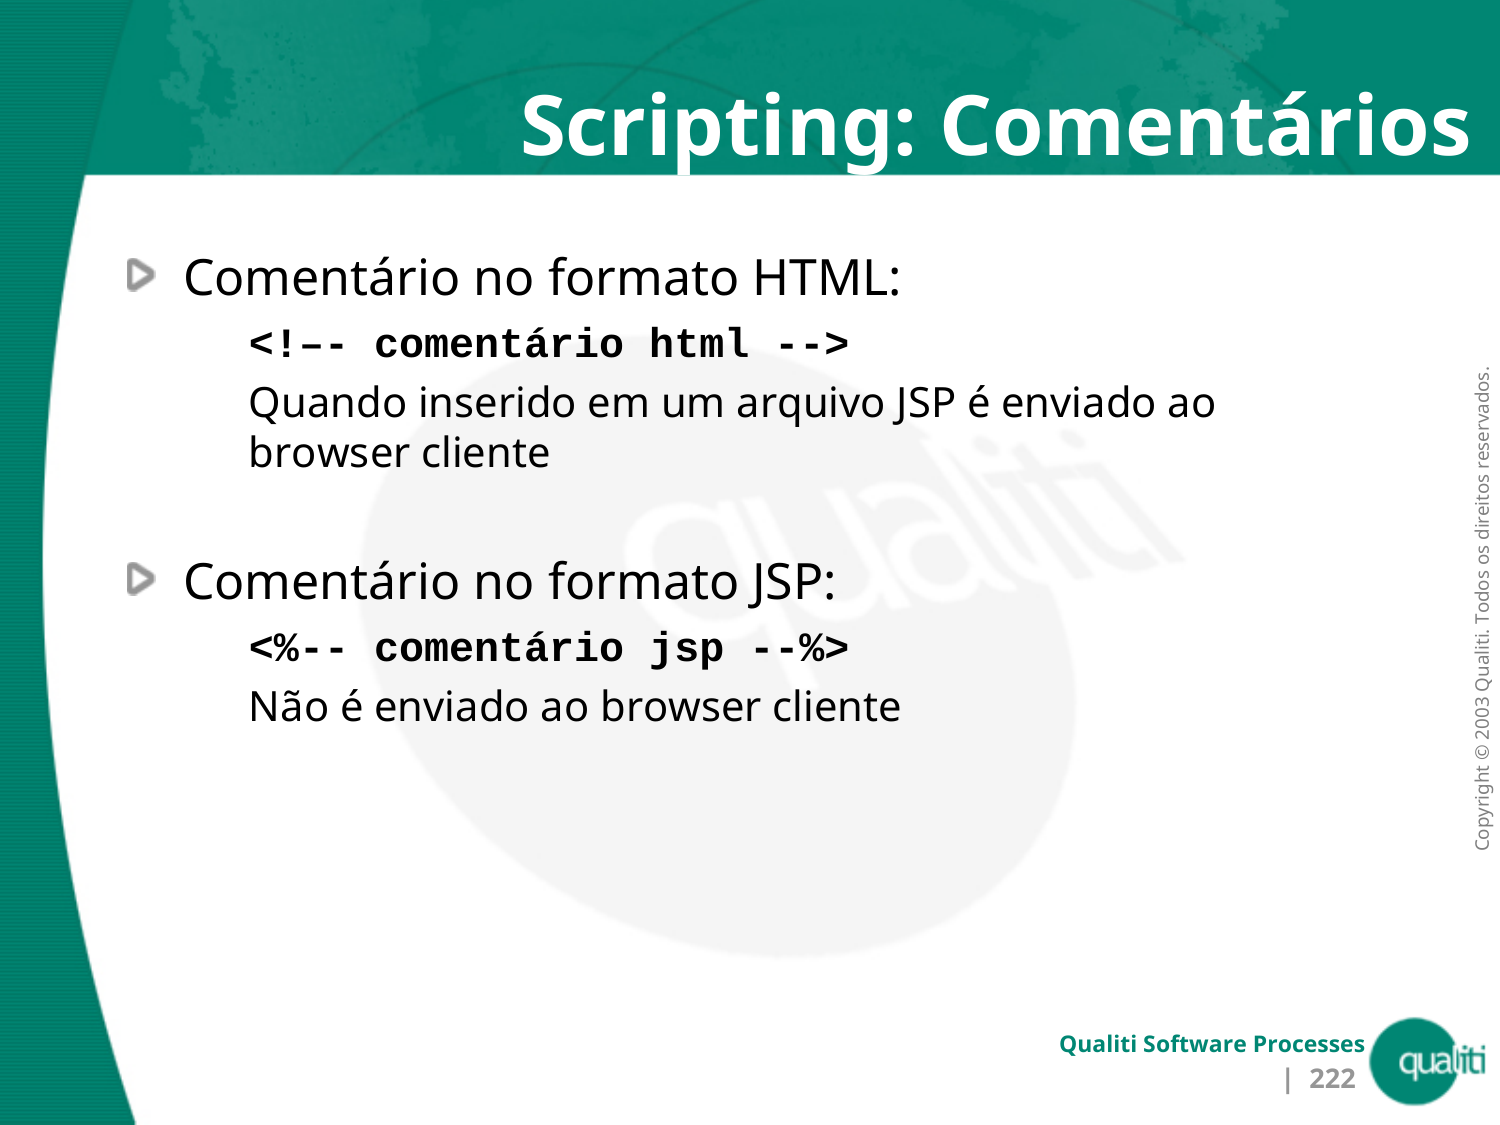

# Scripting: Comentários
Comentário no formato HTML:
<!–- comentário html -->
Quando inserido em um arquivo JSP é enviado ao browser cliente
Comentário no formato JSP:
<%-- comentário jsp --%>
Não é enviado ao browser cliente